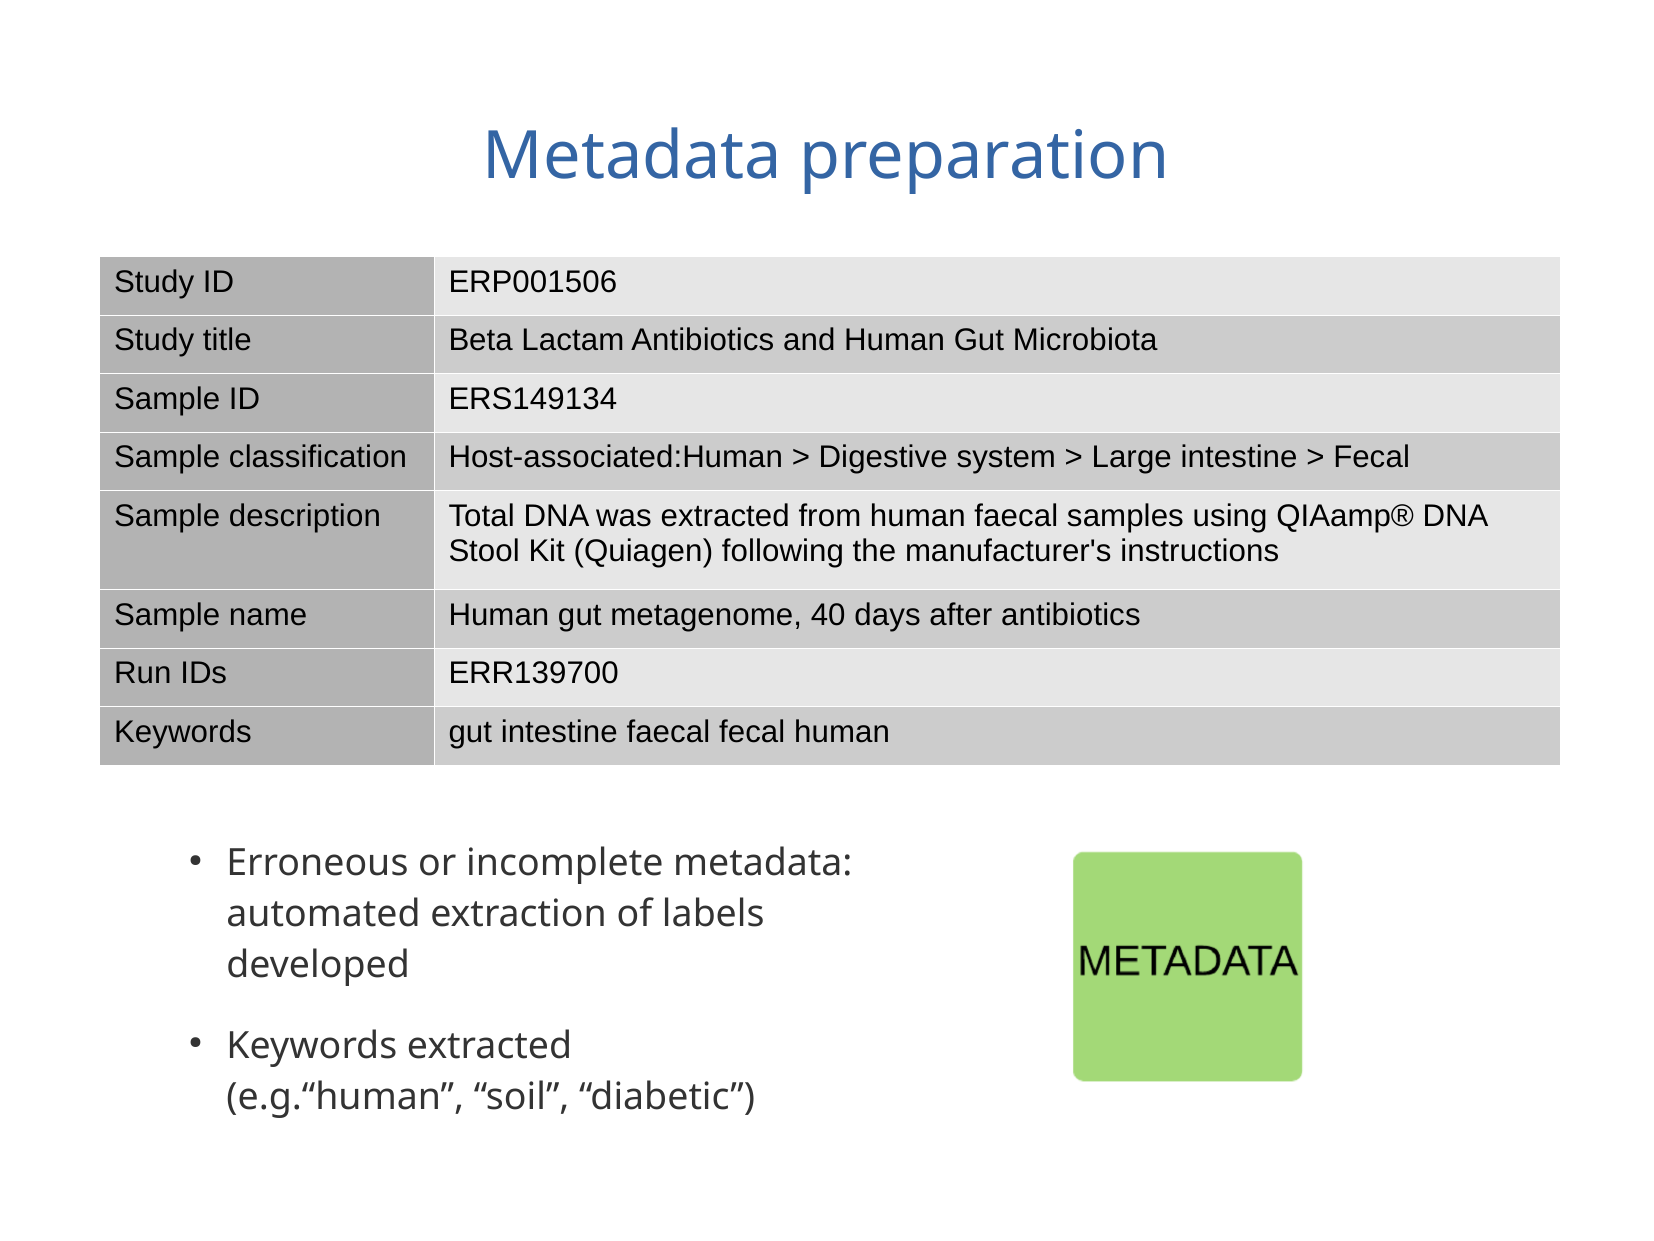

# Metadata preparation
| Study ID | ERP001506 |
| --- | --- |
| Study title | Beta Lactam Antibiotics and Human Gut Microbiota |
| Sample ID | ERS149134 |
| Sample classification | Host-associated:Human > Digestive system > Large intestine > Fecal |
| Sample description | Total DNA was extracted from human faecal samples using QIAamp® DNA Stool Kit (Quiagen) following the manufacturer's instructions |
| Sample name | Human gut metagenome, 40 days after antibiotics |
| Run IDs | ERR139700 |
| Keywords | gut intestine faecal fecal human |
Erroneous or incomplete metadata: automated extraction of labels developed
Keywords extracted
(e.g.“human”, “soil”, “diabetic”)
Entered manually